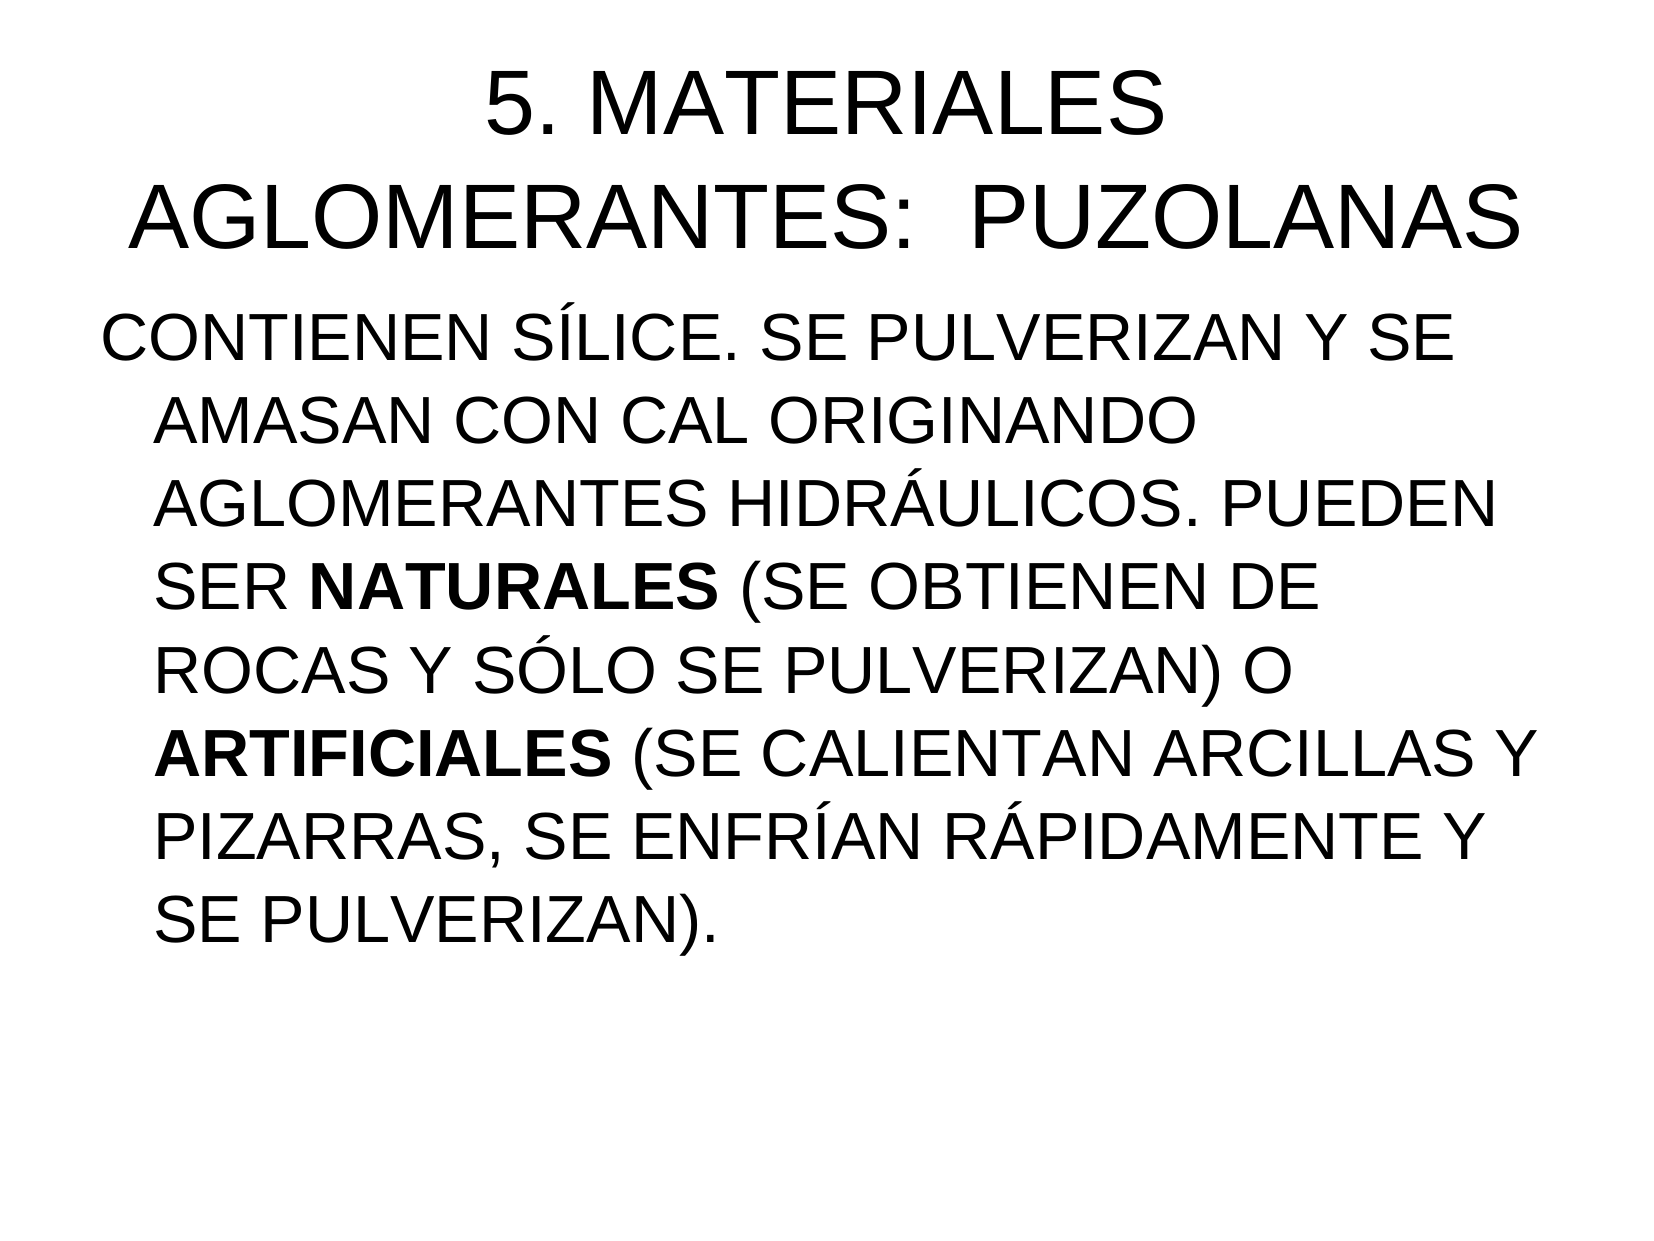

5. MATERIALES AGLOMERANTES: PUZOLANAS
# CONTIENEN SÍLICE. SE PULVERIZAN Y SE AMASAN CON CAL ORIGINANDO AGLOMERANTES HIDRÁULICOS. PUEDEN SER NATURALES (SE OBTIENEN DE ROCAS Y SÓLO SE PULVERIZAN) O ARTIFICIALES (SE CALIENTAN ARCILLAS Y PIZARRAS, SE ENFRÍAN RÁPIDAMENTE Y SE PULVERIZAN).